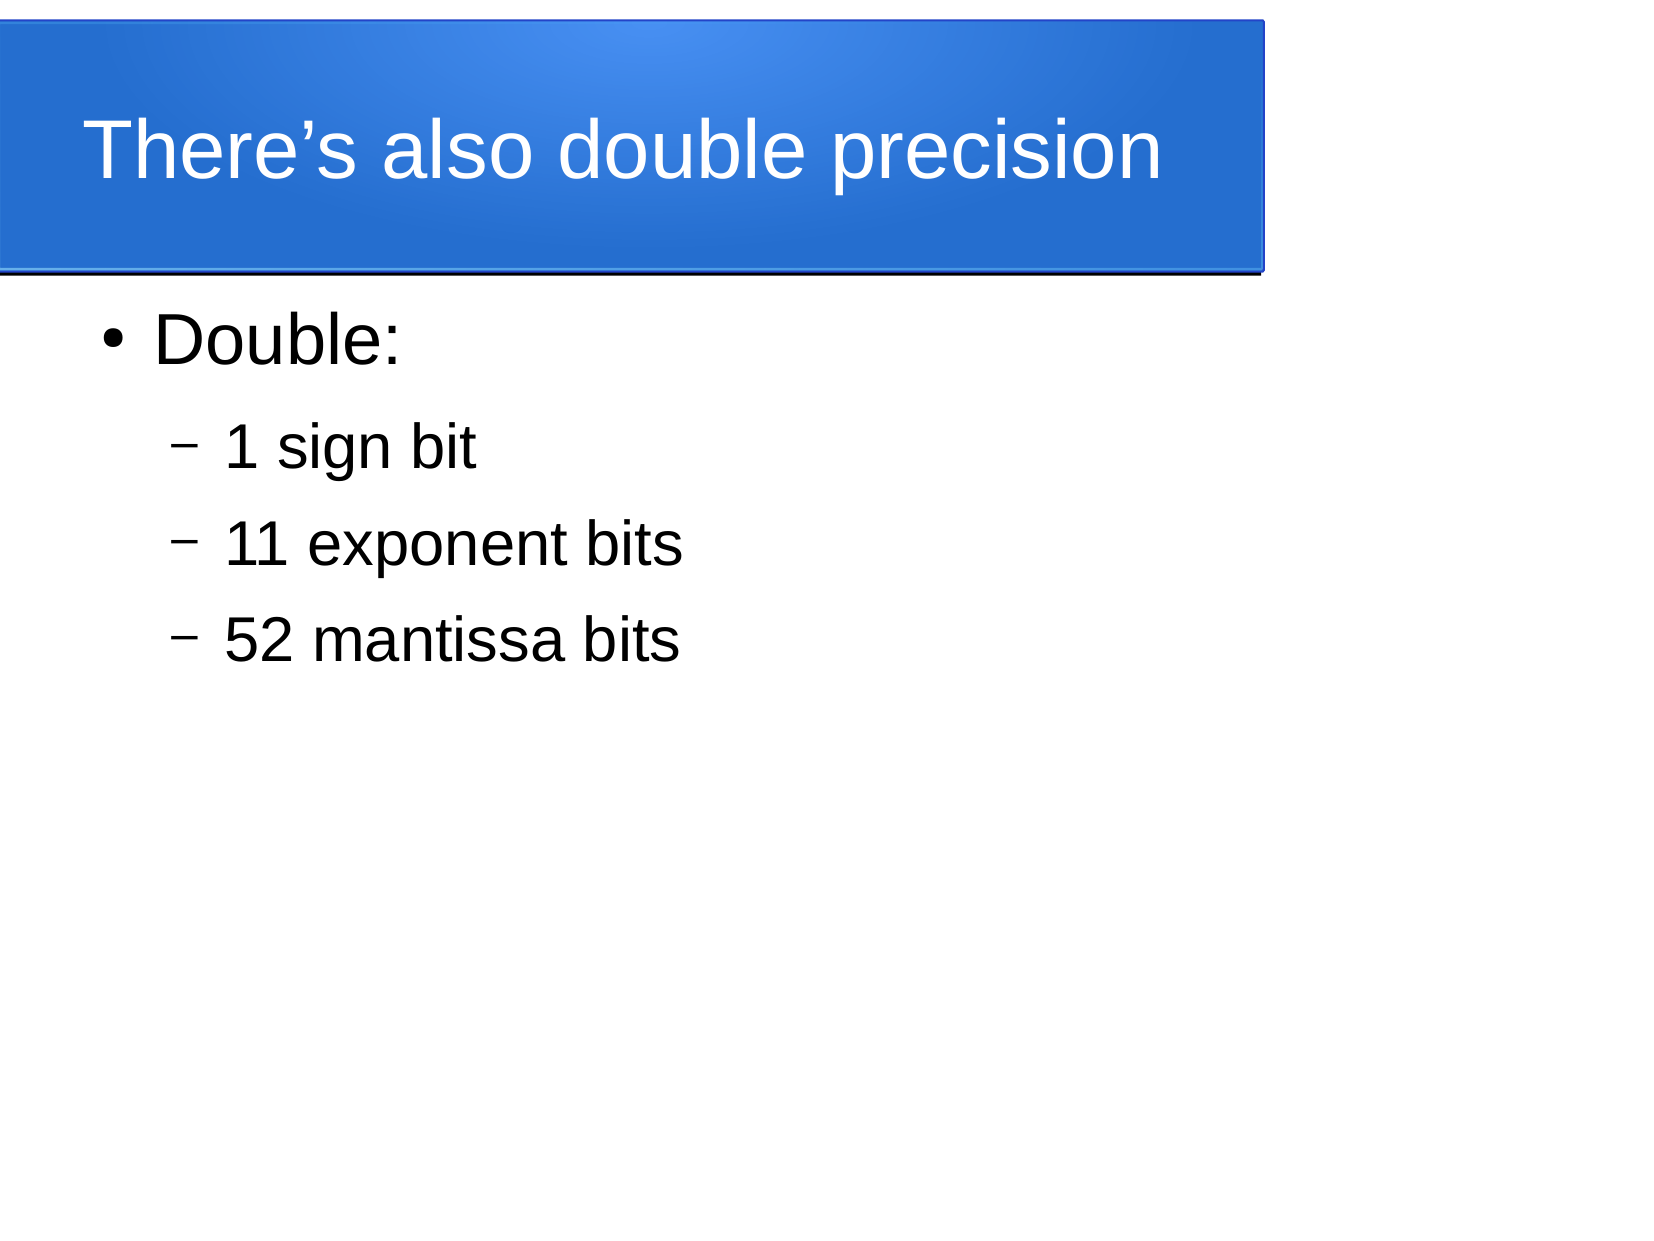

# There’s also double precision
Double:
1 sign bit
11 exponent bits
52 mantissa bits